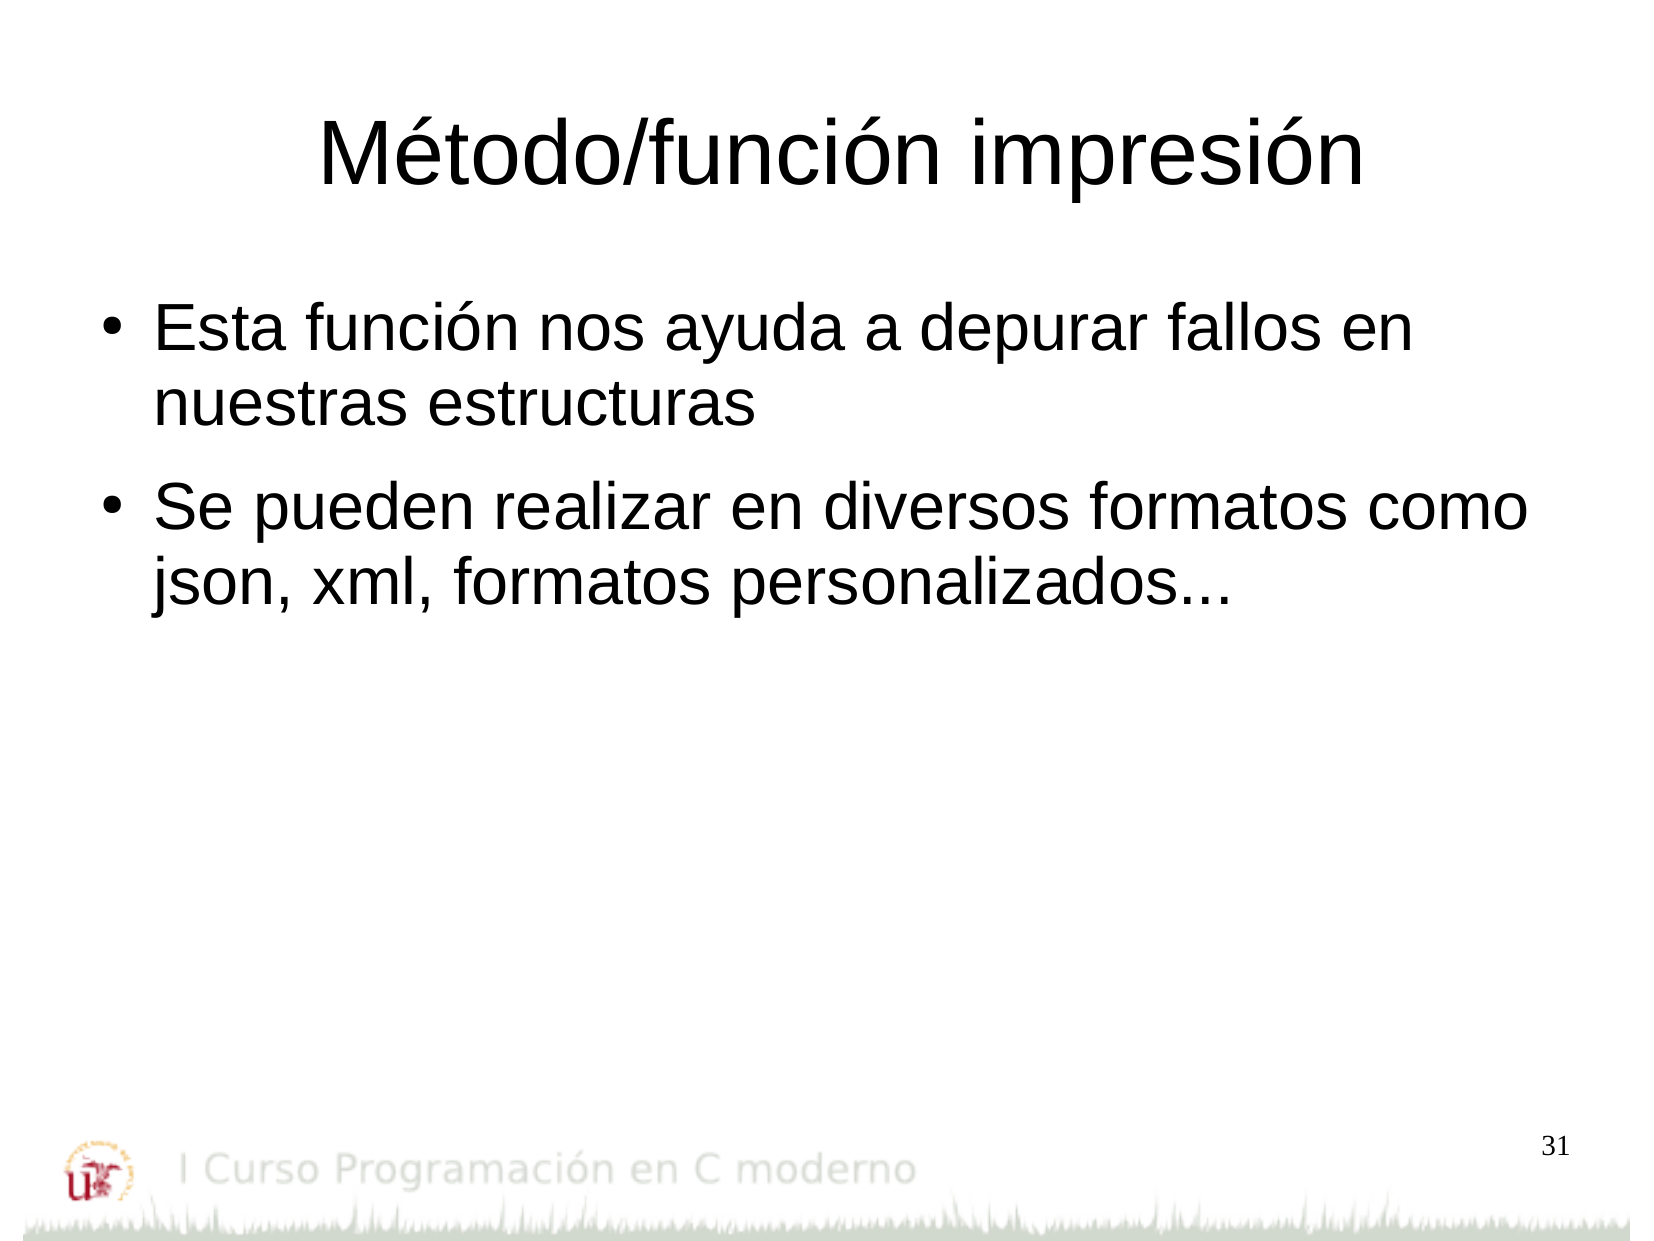

# Método/función impresión
Esta función nos ayuda a depurar fallos en nuestras estructuras
Se pueden realizar en diversos formatos como json, xml, formatos personalizados...
31